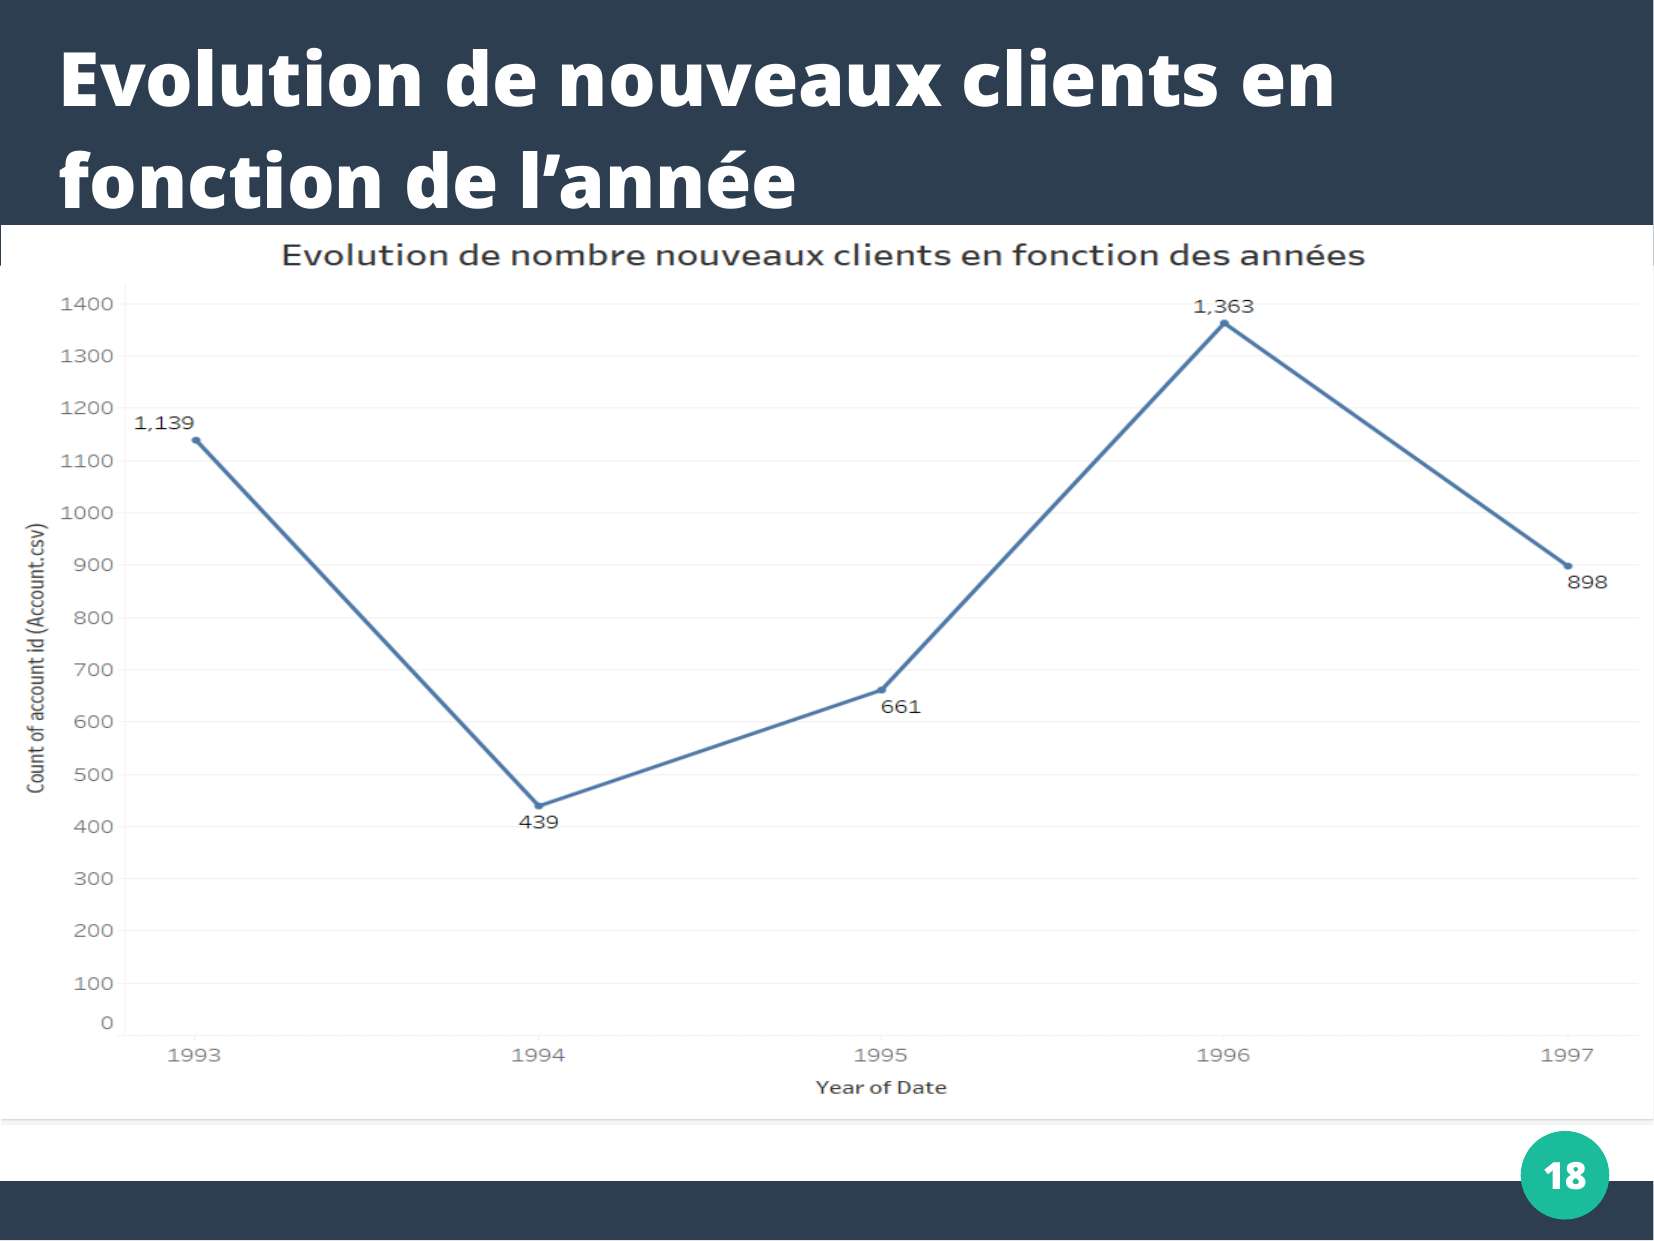

# Evolution de nouveaux clients en fonction de l’année
18